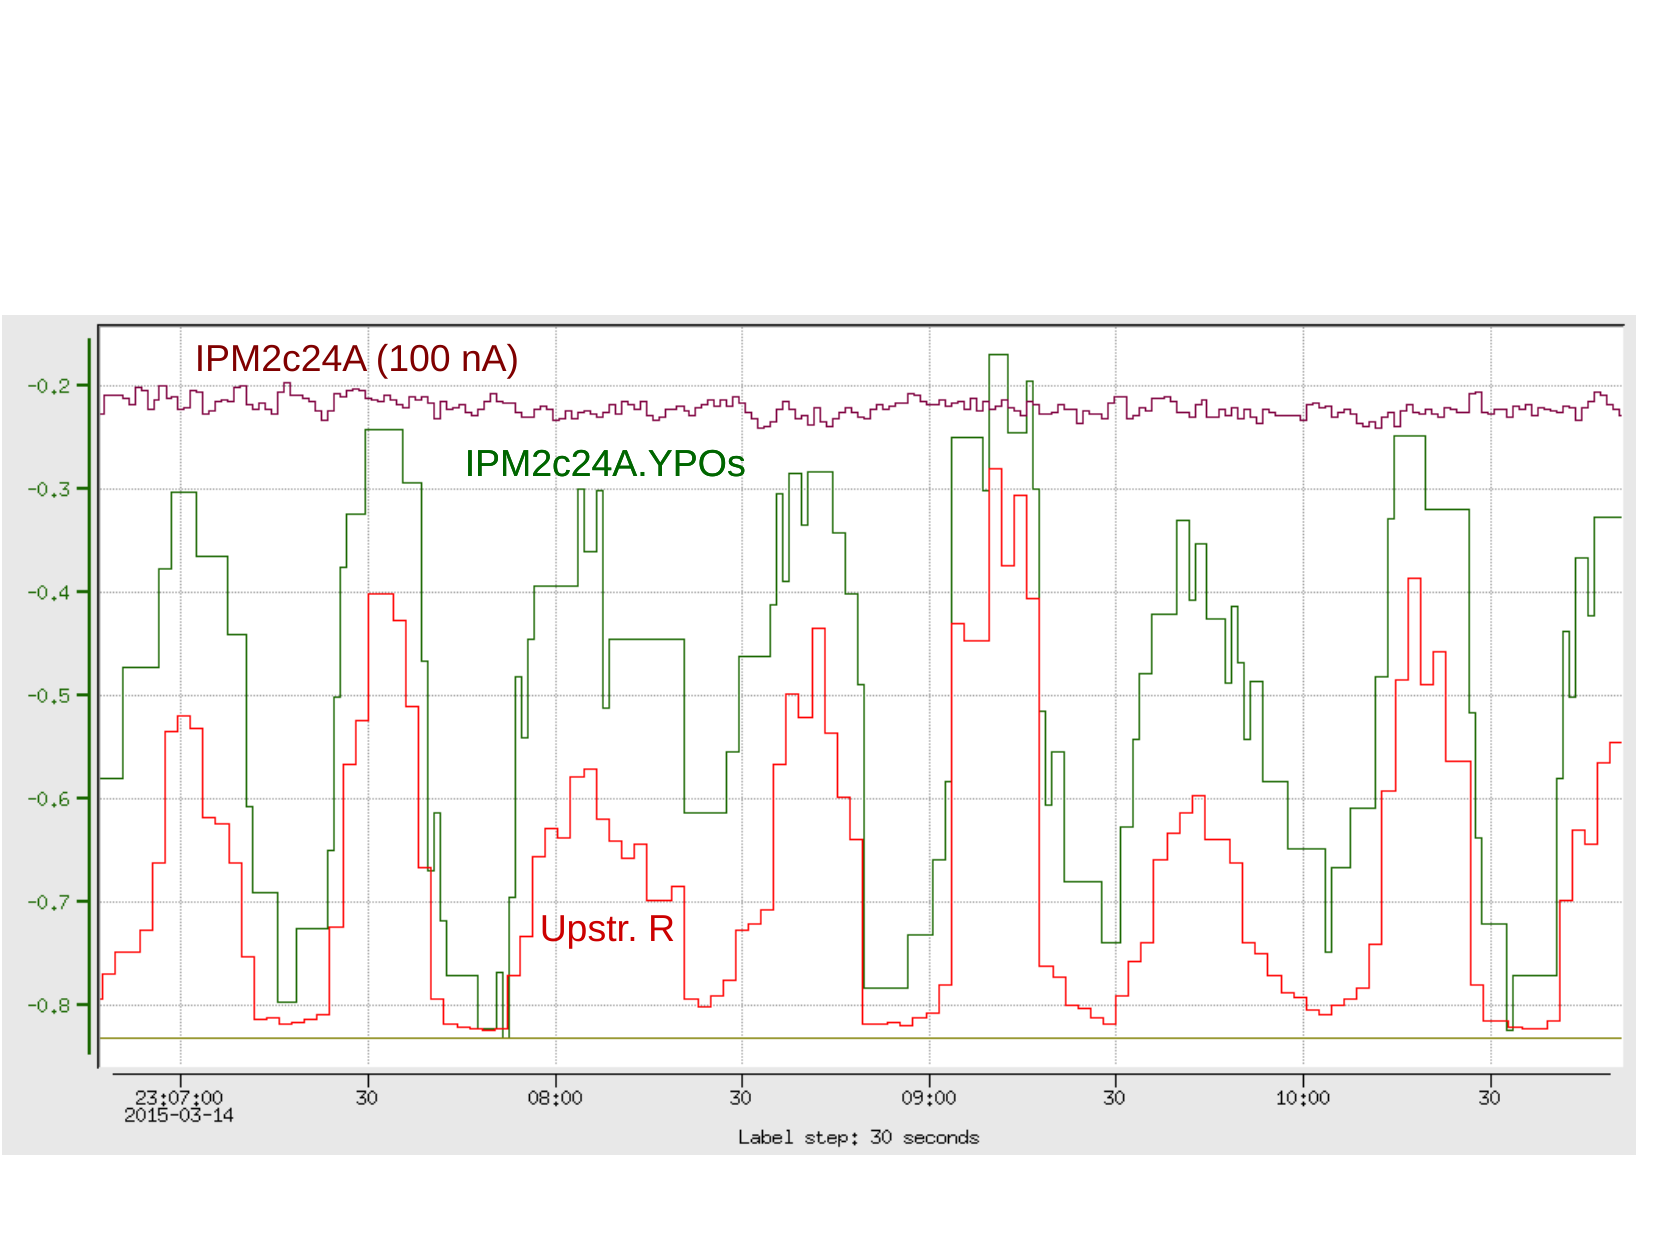

IPM2c24A (100 nA)
IPM2c24A.YPOs
IPM2c24A.YPOs
Upstr. R